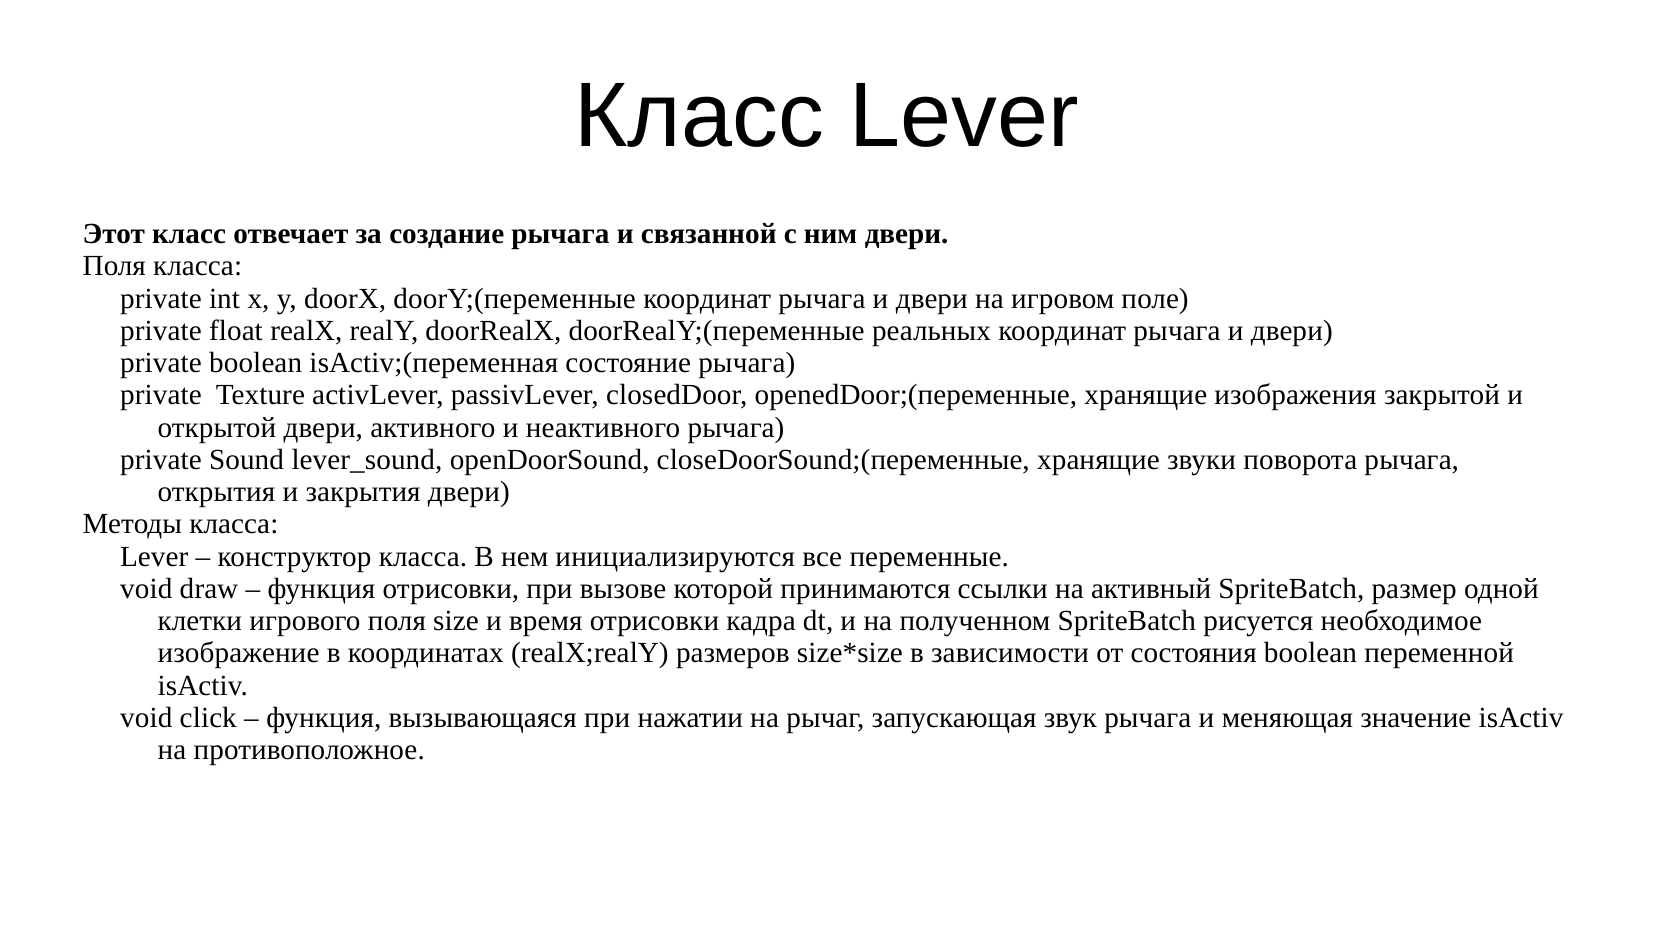

Класс Lever
# Этот класс отвечает за создание рычага и связанной с ним двери.
Поля класса:
private int x, y, doorX, doorY;(переменные координат рычага и двери на игровом поле)
private float realX, realY, doorRealX, doorRealY;(переменные реальных координат рычага и двери)
private boolean isActiv;(переменная состояние рычага)
private Texture activLever, passivLever, closedDoor, openedDoor;(переменные, хранящие изображения закрытой и открытой двери, активного и неактивного рычага)
private Sound lever_sound, openDoorSound, closeDoorSound;(переменные, хранящие звуки поворота рычага, открытия и закрытия двери)
Методы класса:
Lever – конструктор класса. В нем инициализируются все переменные.
void draw – функция отрисовки, при вызове которой принимаются ссылки на активный SpriteBatch, размер одной клетки игрового поля size и время отрисовки кадра dt, и на полученном SpriteBatch рисуется необходимое изображение в координатах (realX;realY) размеров size*size в зависимости от состояния boolean переменной isActiv.
void click – функция, вызывающаяся при нажатии на рычаг, запускающая звук рычага и меняющая значение isActiv на противоположное.